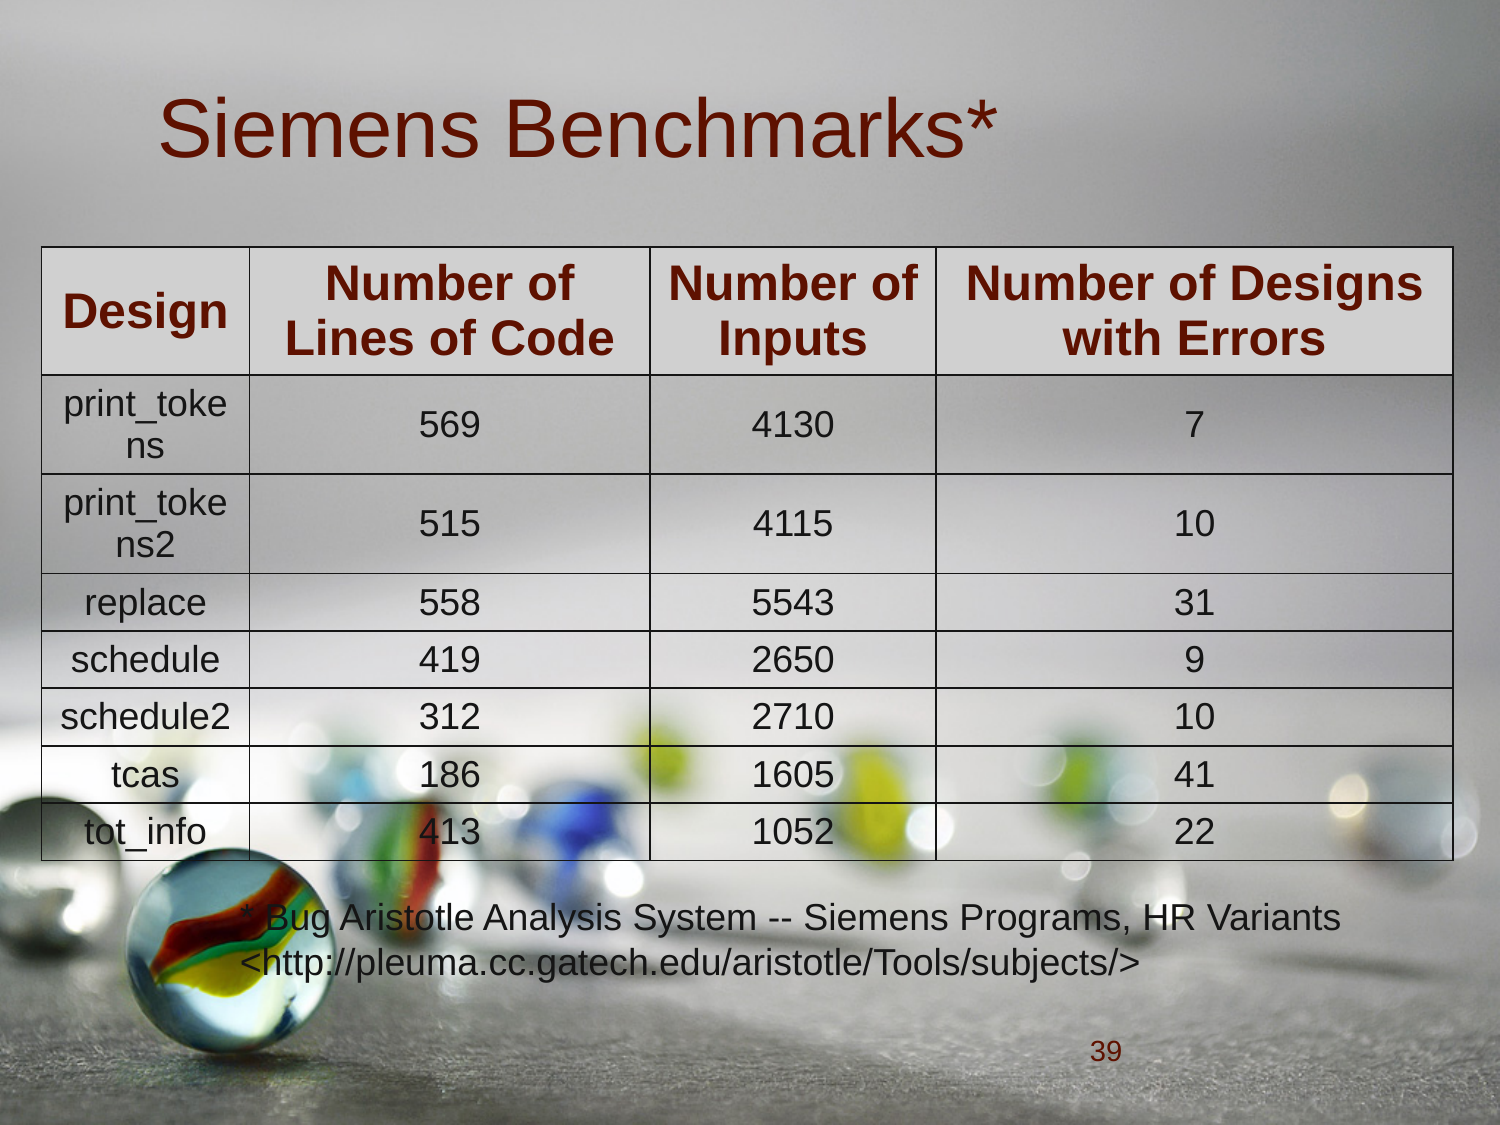

# Siemens Benchmarks*
| Design | Number of Lines of Code | Number of Inputs | Number of Designs with Errors |
| --- | --- | --- | --- |
| print\_tokens | 569 | 4130 | 7 |
| print\_tokens2 | 515 | 4115 | 10 |
| replace | 558 | 5543 | 31 |
| schedule | 419 | 2650 | 9 |
| schedule2 | 312 | 2710 | 10 |
| tcas | 186 | 1605 | 41 |
| tot\_info | 413 | 1052 | 22 |
* Bug Aristotle Analysis System -- Siemens Programs, HR Variants <http://pleuma.cc.gatech.edu/aristotle/Tools/subjects/>
Tallinn, 01.01.2016
39